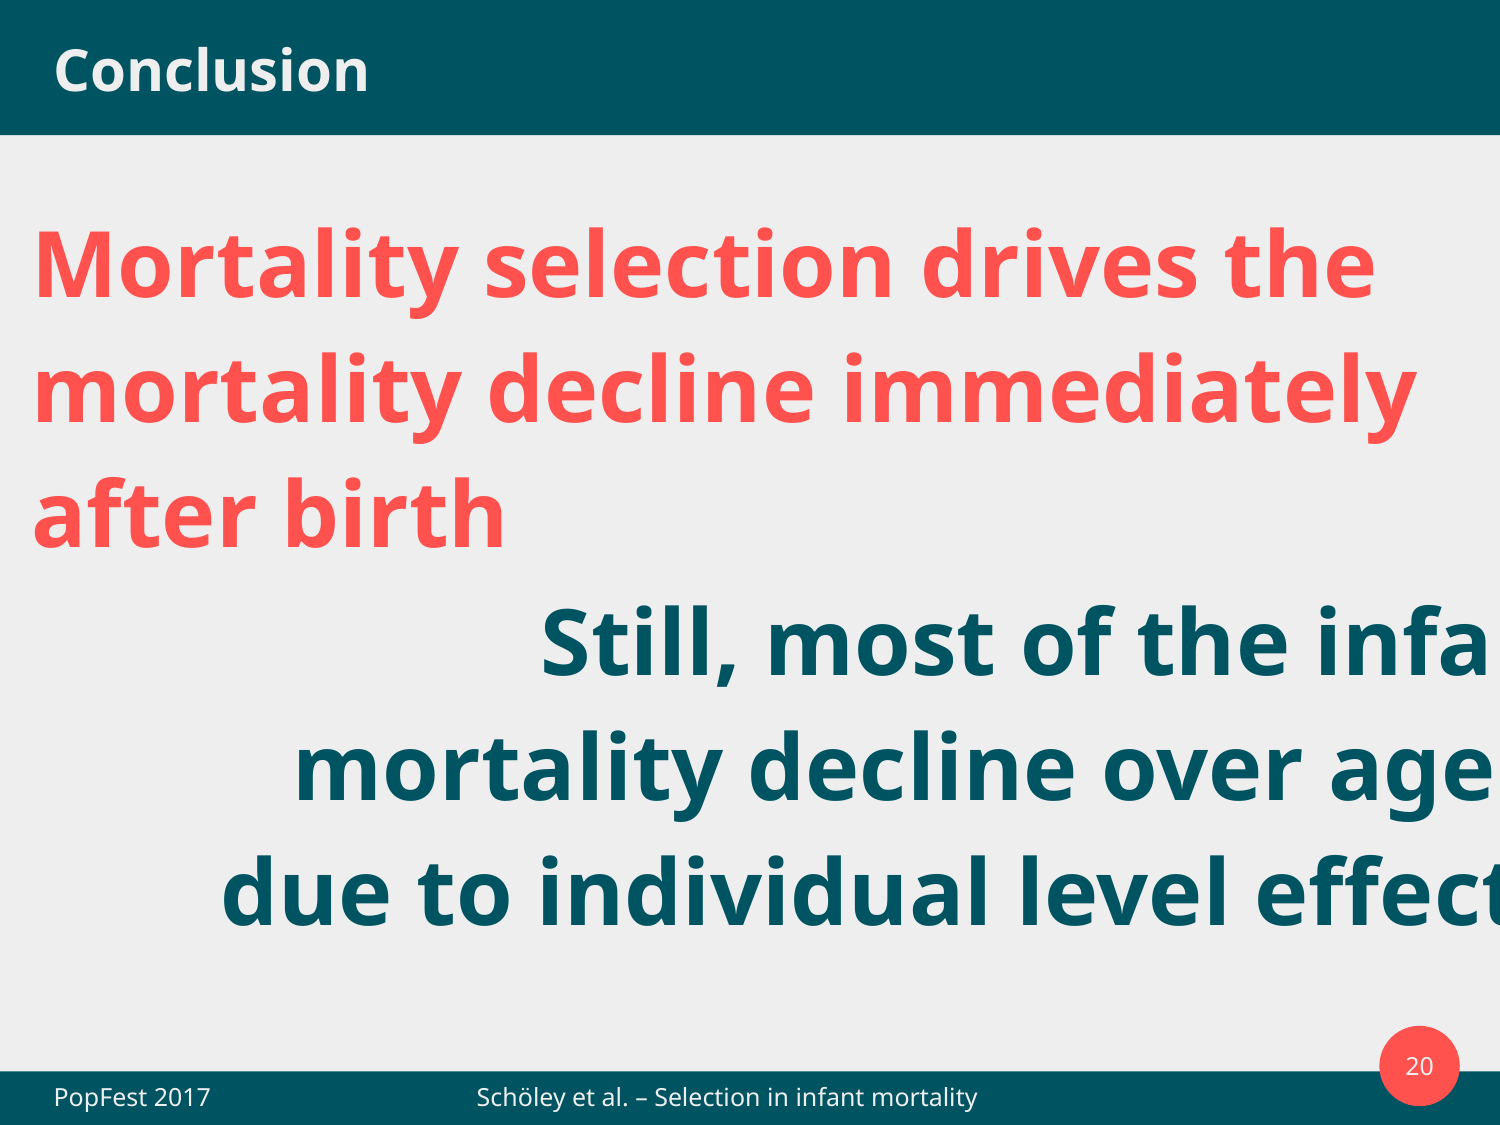

# Conclusion
Mortality selection drives the
mortality decline immediately
after birth
Still, most of the infant
mortality decline over age is
due to individual level effects.
20
PopFest 2017
Schöley et al. – Selection in infant mortality